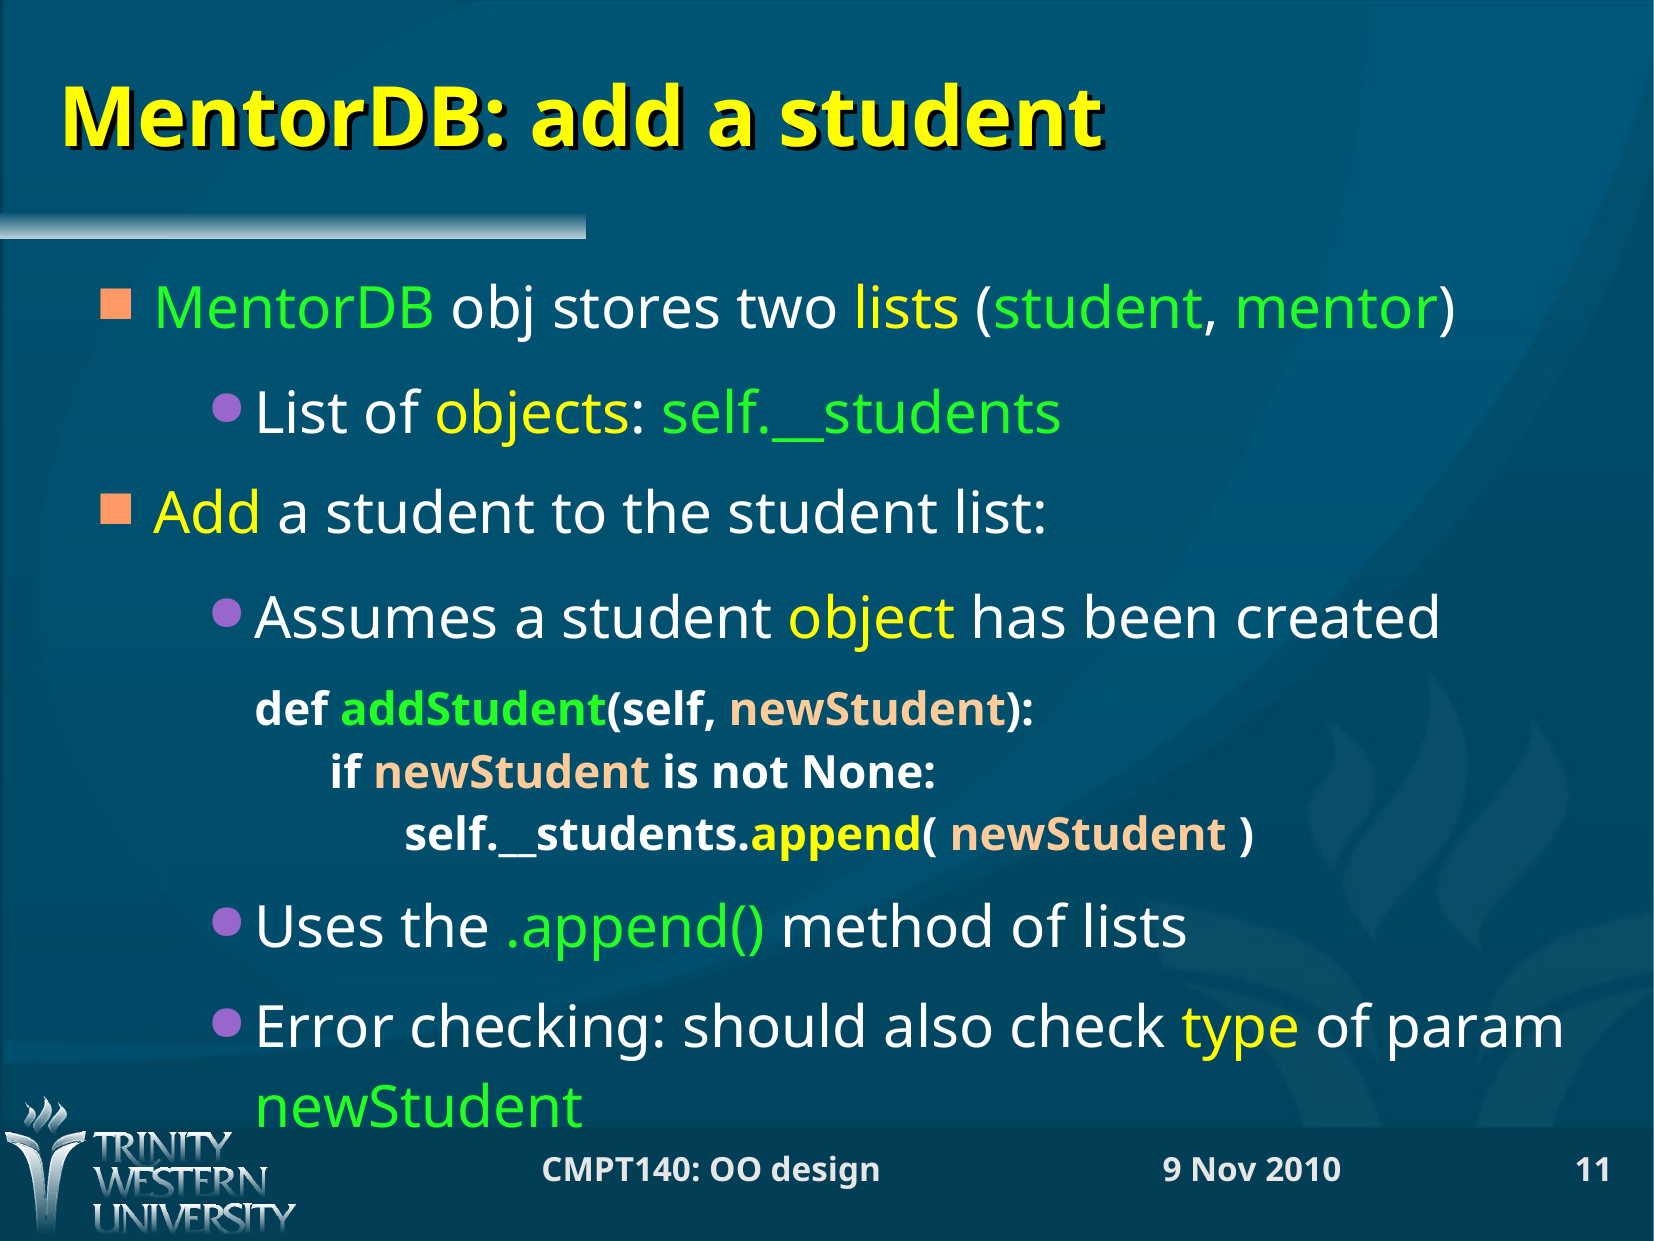

# MentorDB: add a student
MentorDB obj stores two lists (student, mentor)
List of objects: self.__students
Add a student to the student list:
Assumes a student object has been created
def addStudent(self, newStudent):
	if newStudent is not None:
		self.__students.append( newStudent )
Uses the .append() method of lists
Error checking: should also check type of param newStudent
CMPT140: OO design
9 Nov 2010
11